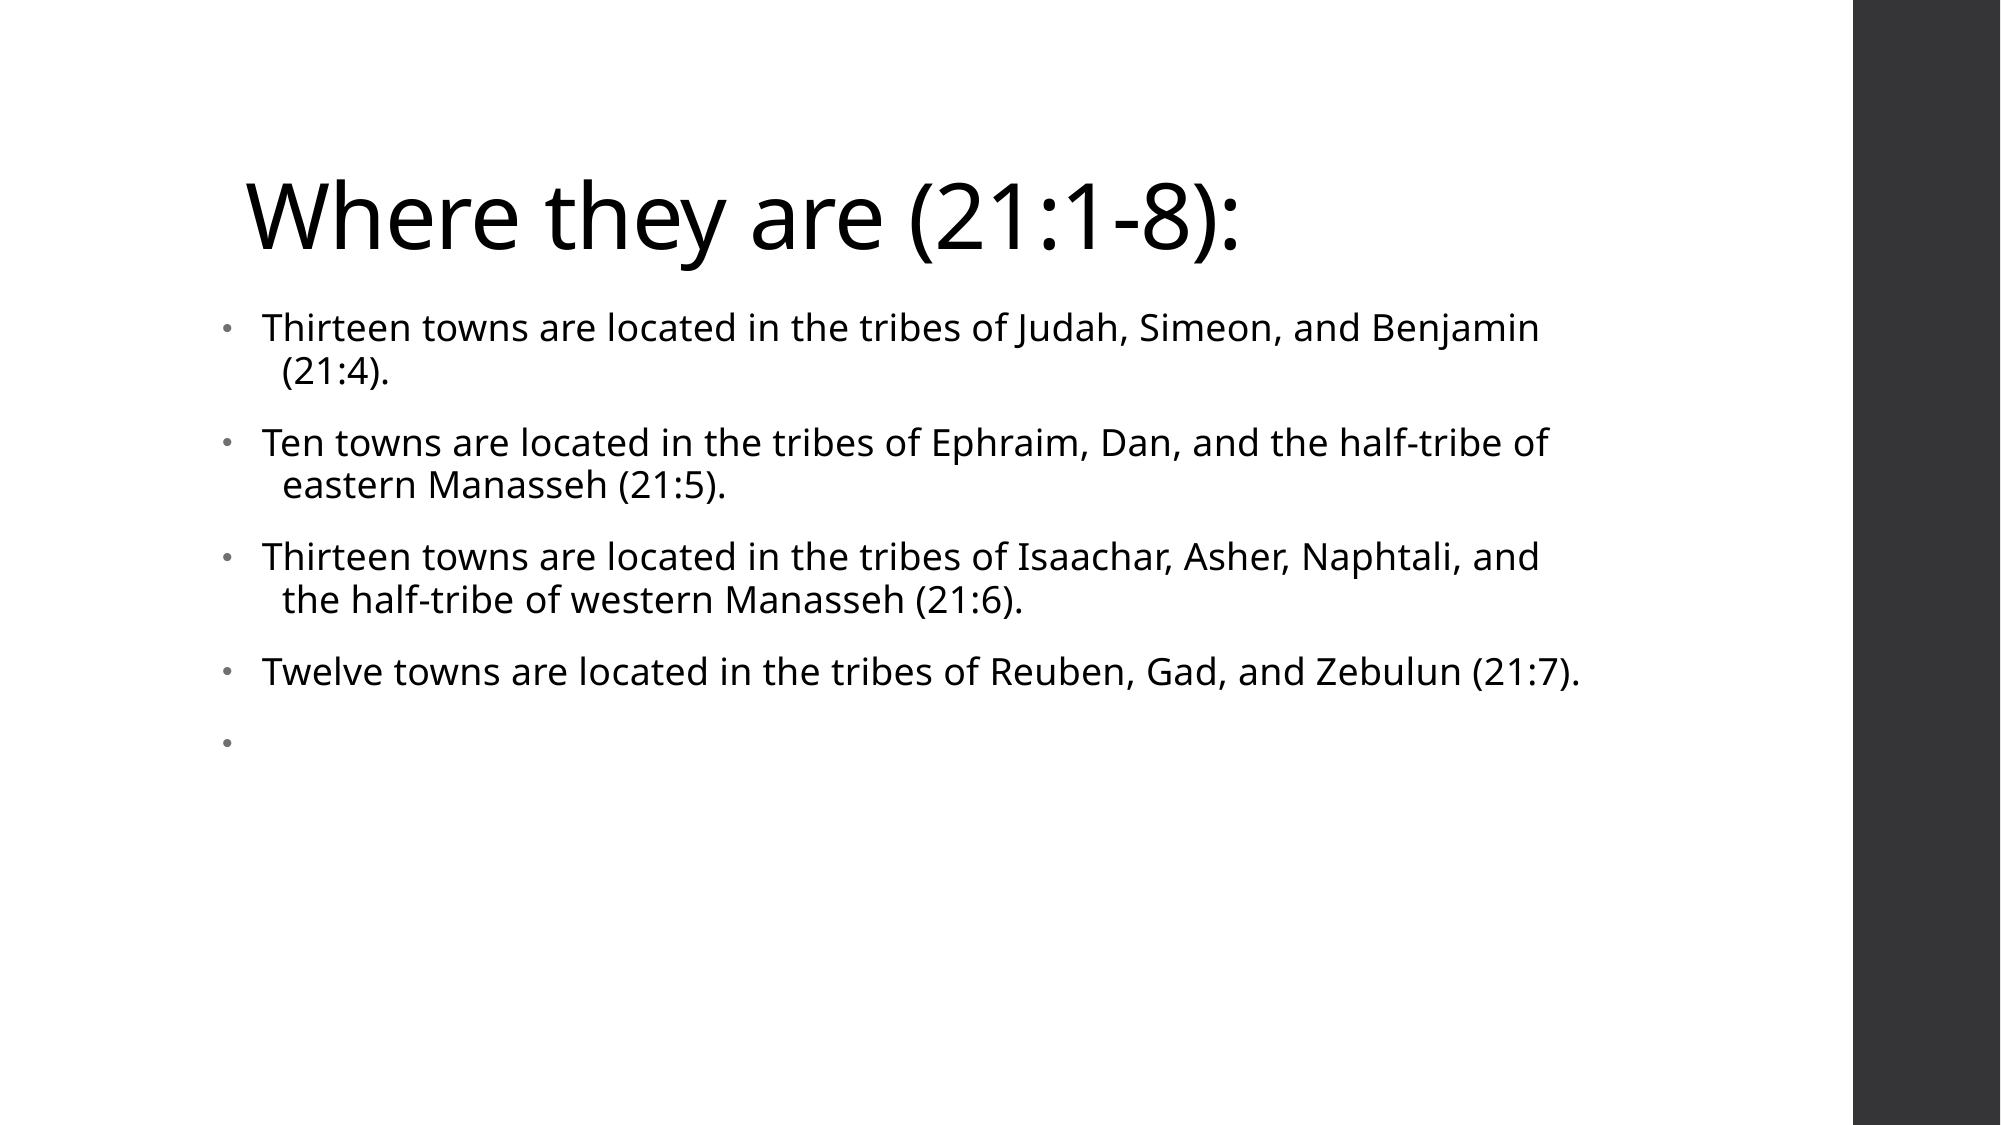

# Where they are (21:1-8):
 Thirteen towns are located in the tribes of Judah, Simeon, and Benjamin (21:4).
 Ten towns are located in the tribes of Ephraim, Dan, and the half-tribe of eastern Manasseh (21:5).
 Thirteen towns are located in the tribes of Isaachar, Asher, Naphtali, and the half-tribe of western Manasseh (21:6).
 Twelve towns are located in the tribes of Reuben, Gad, and Zebulun (21:7).